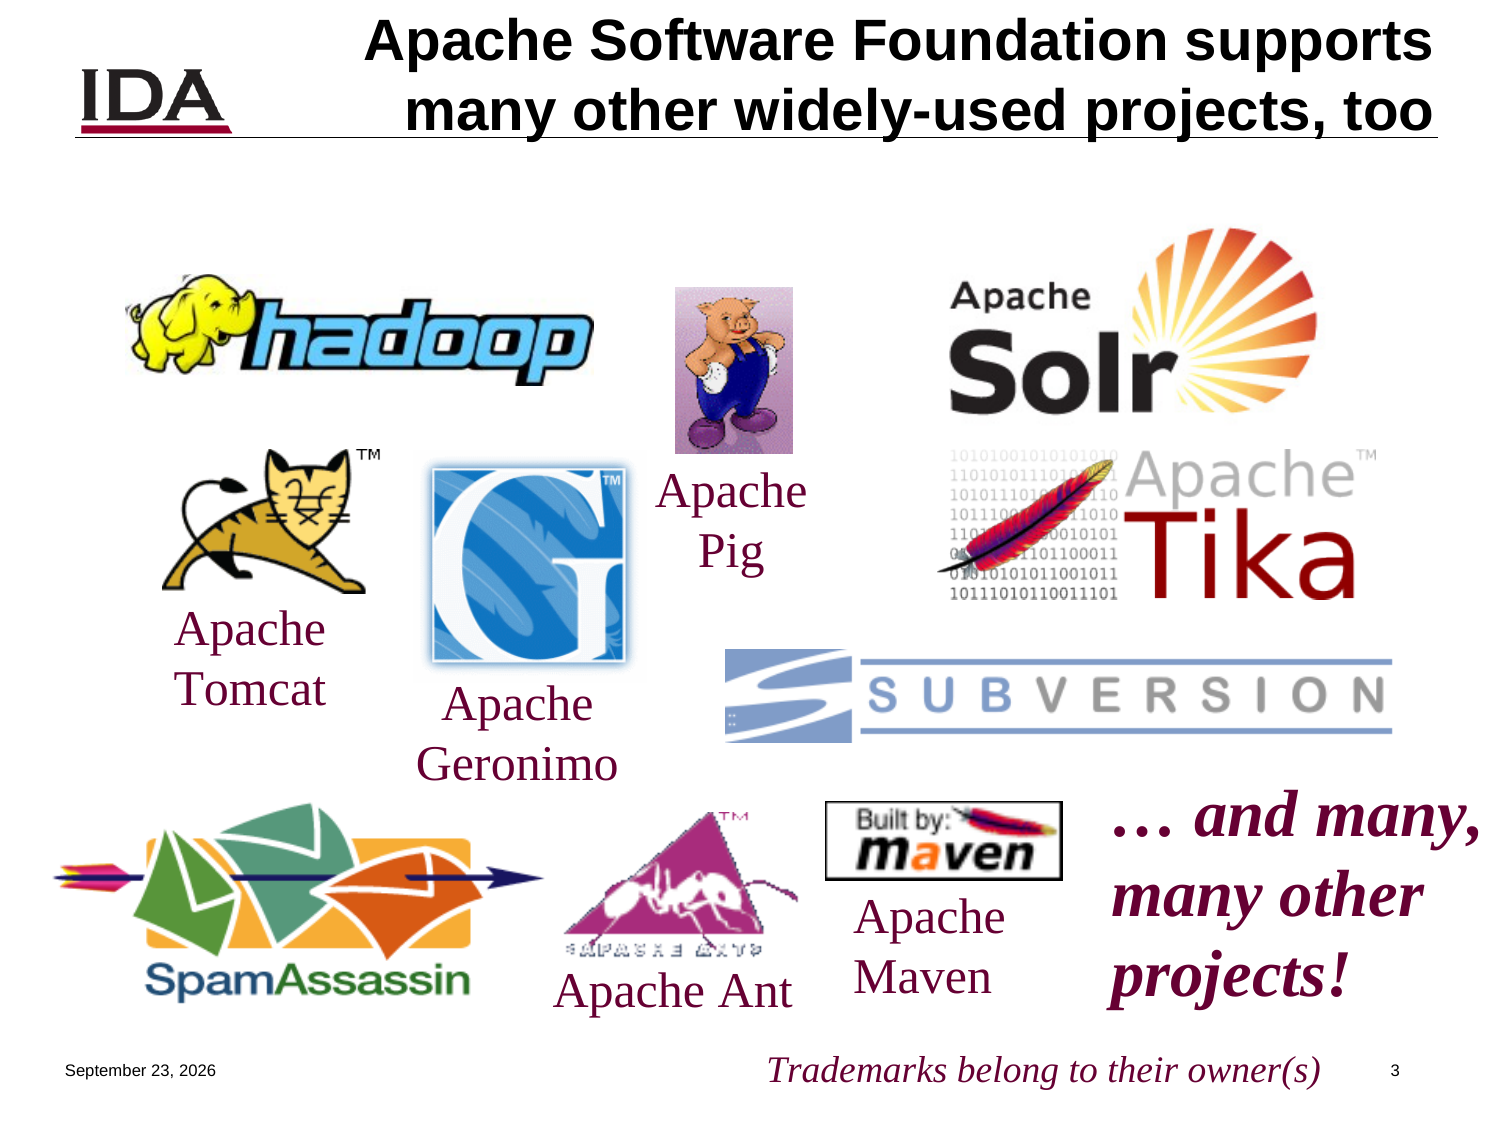

# Apache Software Foundation supports many other widely-used projects, too
Apache
Pig
Apache
Tomcat
Apache
Geronimo
… and many,
many other
projects!
Apache
Maven
Apache Ant
Trademarks belong to their owner(s)